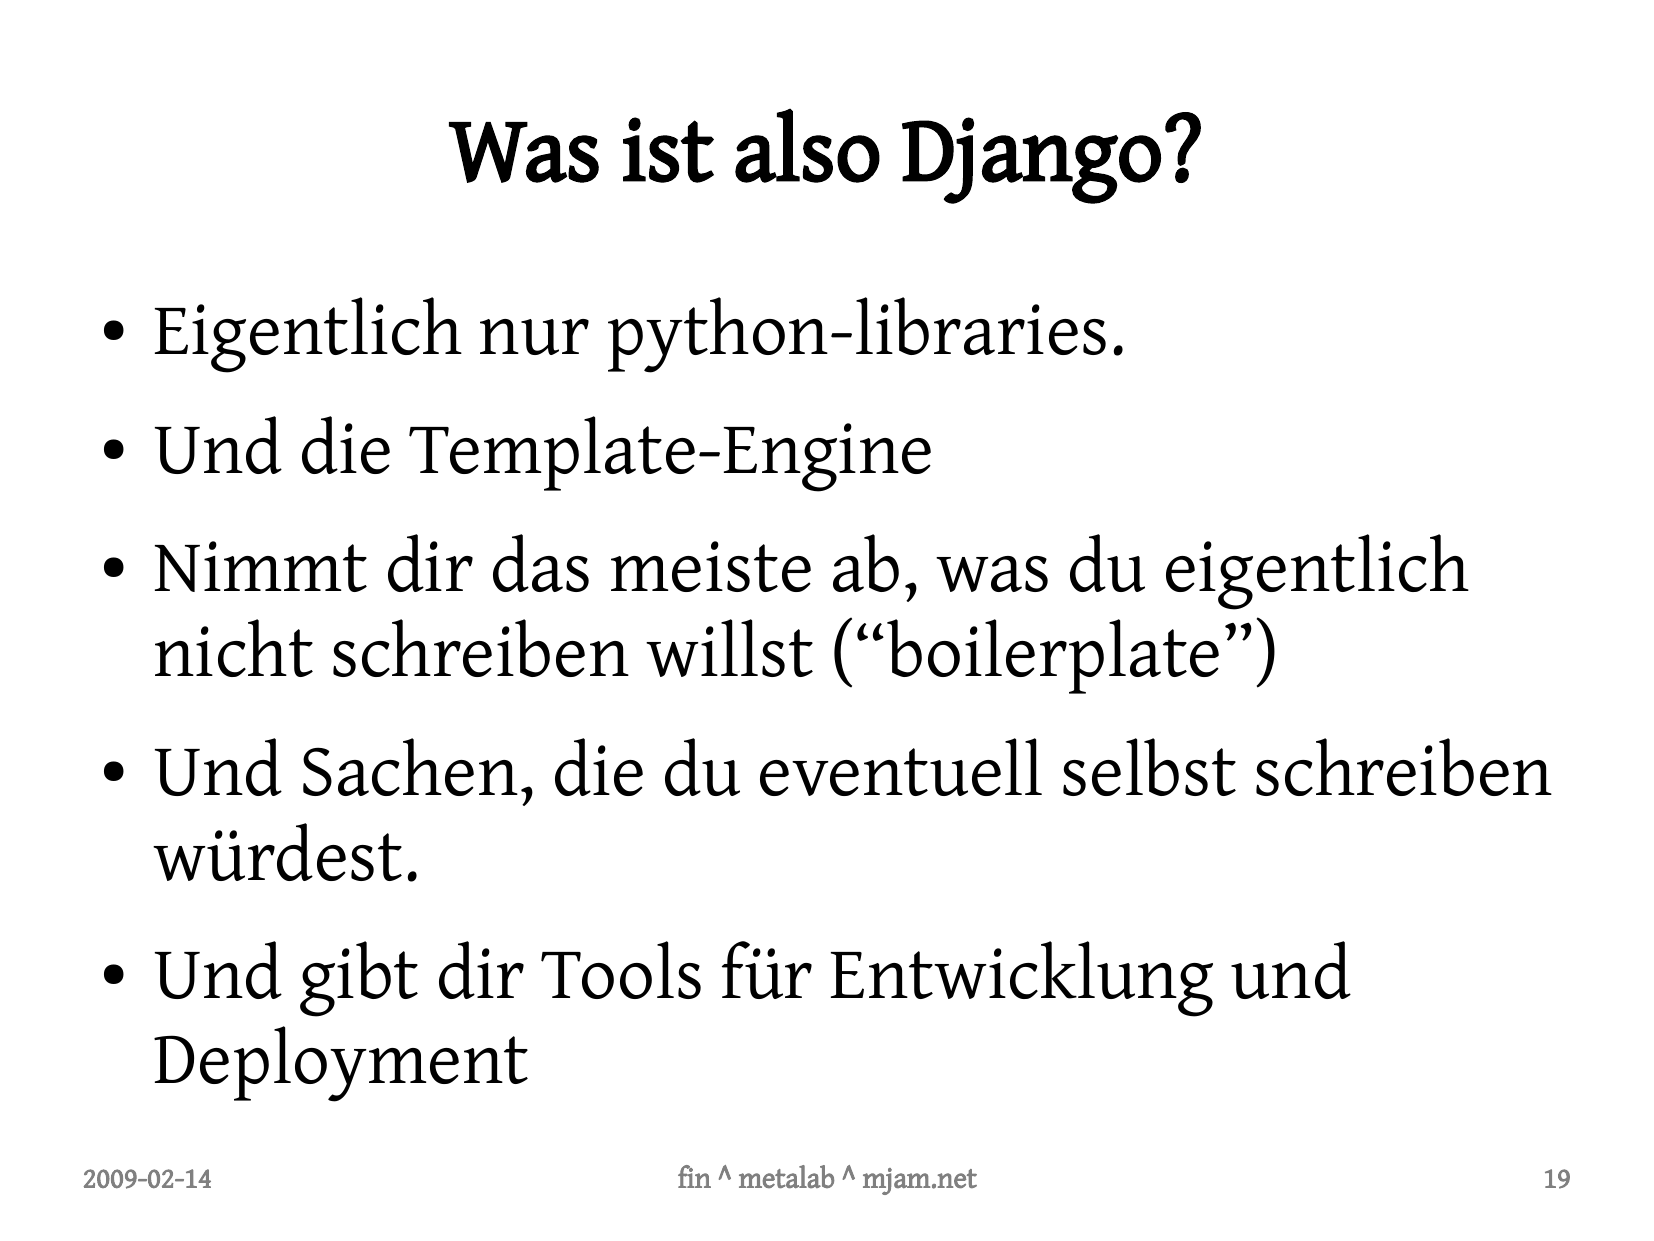

# Was ist also Django?
Eigentlich nur python-libraries.
Und die Template-Engine
Nimmt dir das meiste ab, was du eigentlich nicht schreiben willst (“boilerplate”)
Und Sachen, die du eventuell selbst schreiben würdest.
Und gibt dir Tools für Entwicklung und Deployment
2009-02-14
fin ^ metalab ^ mjam.net
19